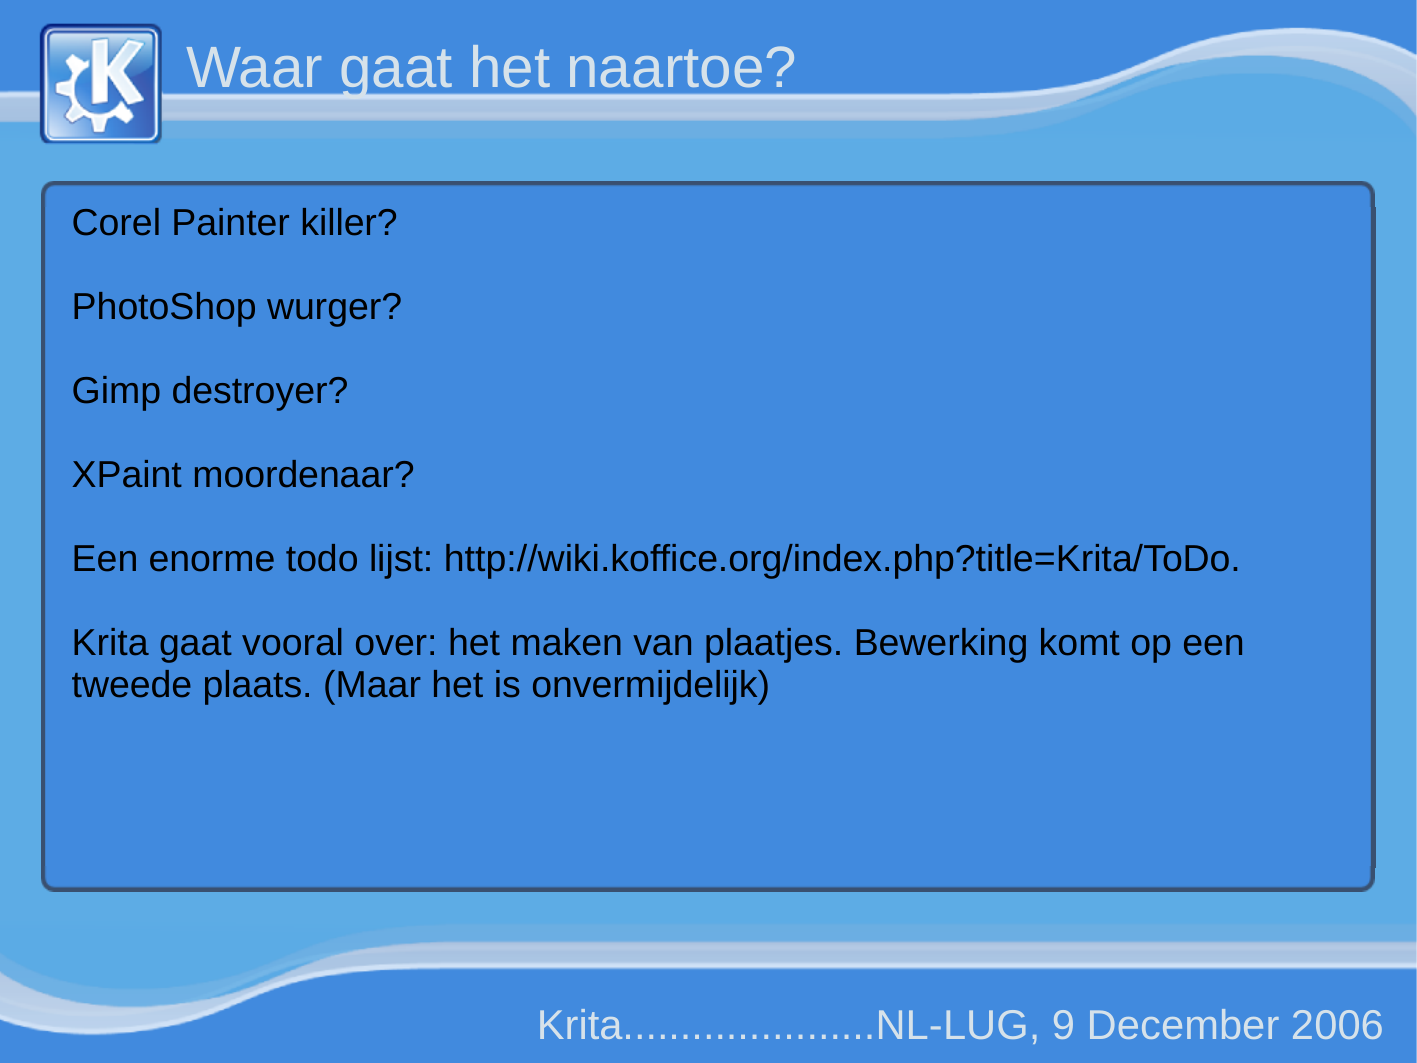

Waar gaat het naartoe?
Corel Painter killer?
PhotoShop wurger?
Gimp destroyer?
XPaint moordenaar?
Een enorme todo lijst: http://wiki.koffice.org/index.php?title=Krita/ToDo.
Krita gaat vooral over: het maken van plaatjes. Bewerking komt op een tweede plaats. (Maar het is onvermijdelijk)